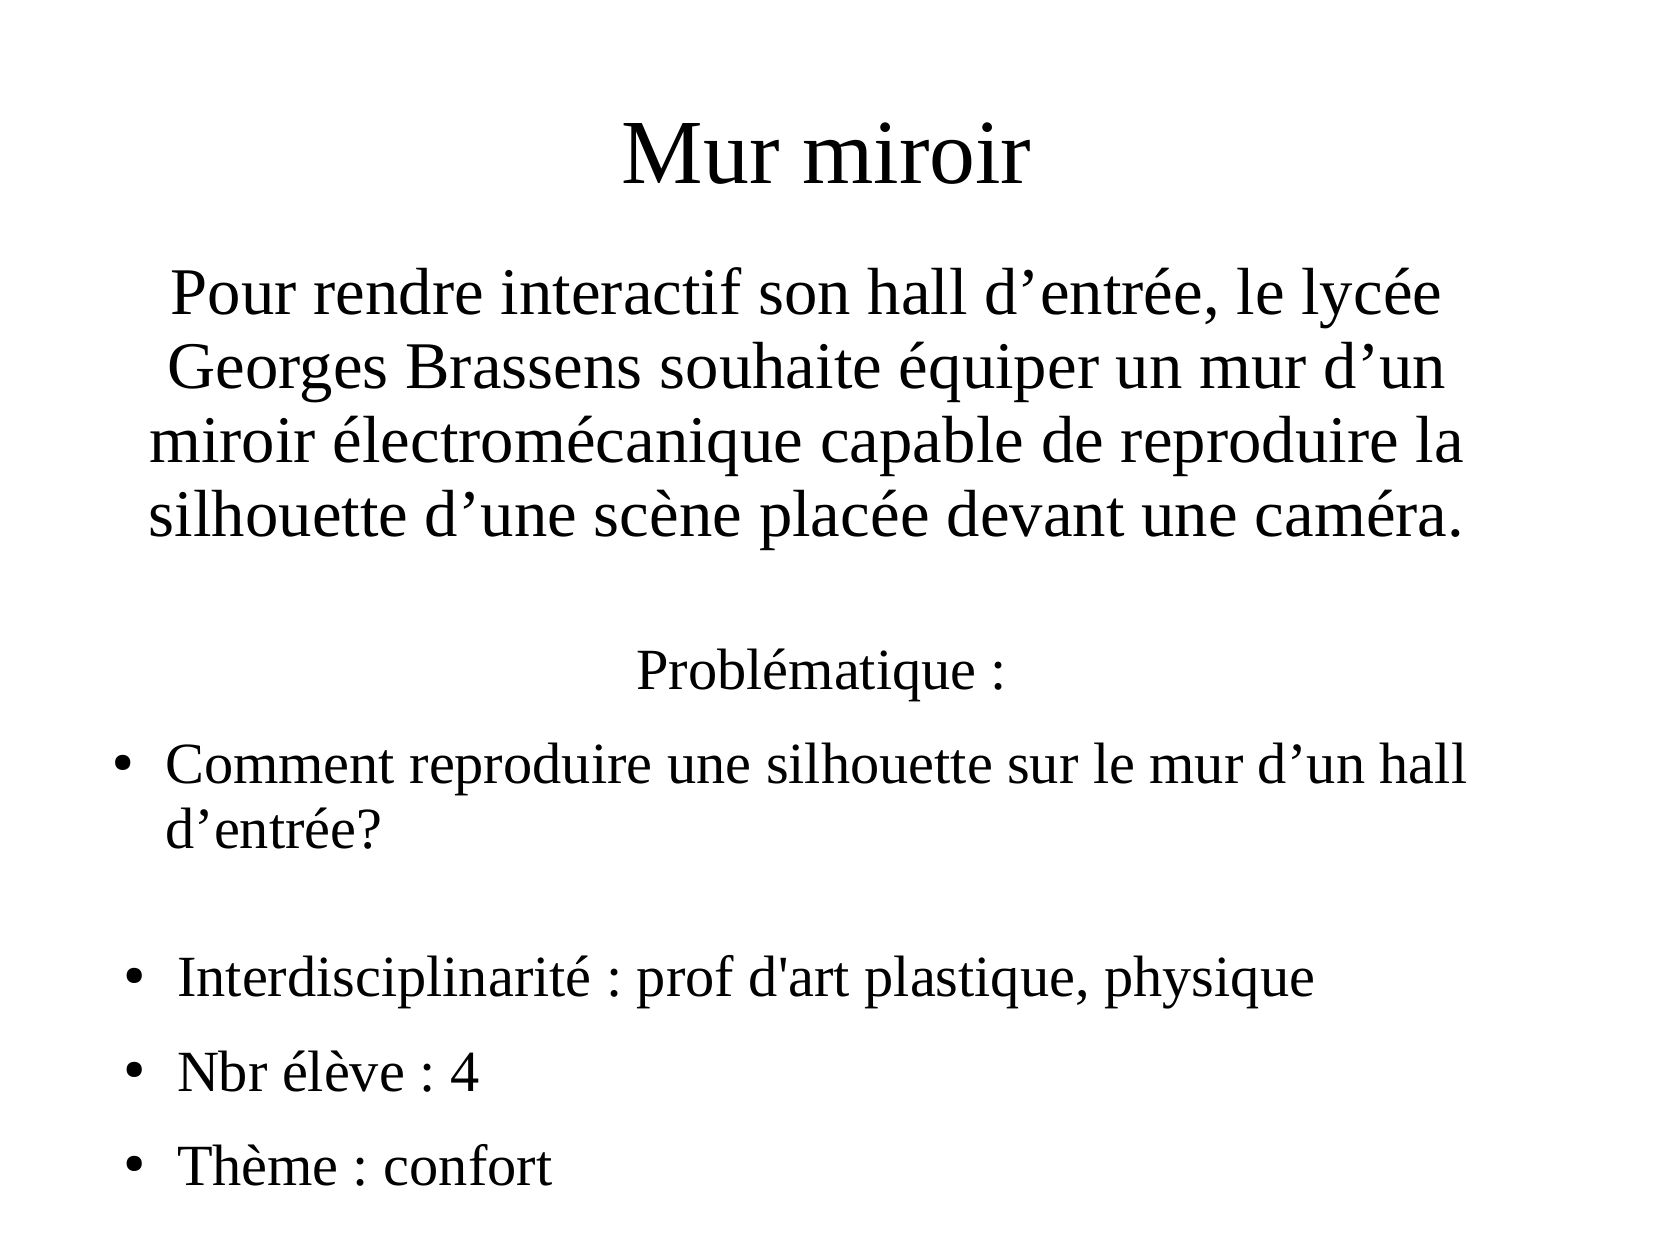

# Mur miroir
Pour rendre interactif son hall d’entrée, le lycée Georges Brassens souhaite équiper un mur d’un miroir électromécanique capable de reproduire la silhouette d’une scène placée devant une caméra.
Problématique :
Comment reproduire une silhouette sur le mur d’un hall d’entrée?
Interdisciplinarité : prof d'art plastique, physique
Nbr élève : 4
Thème : confort